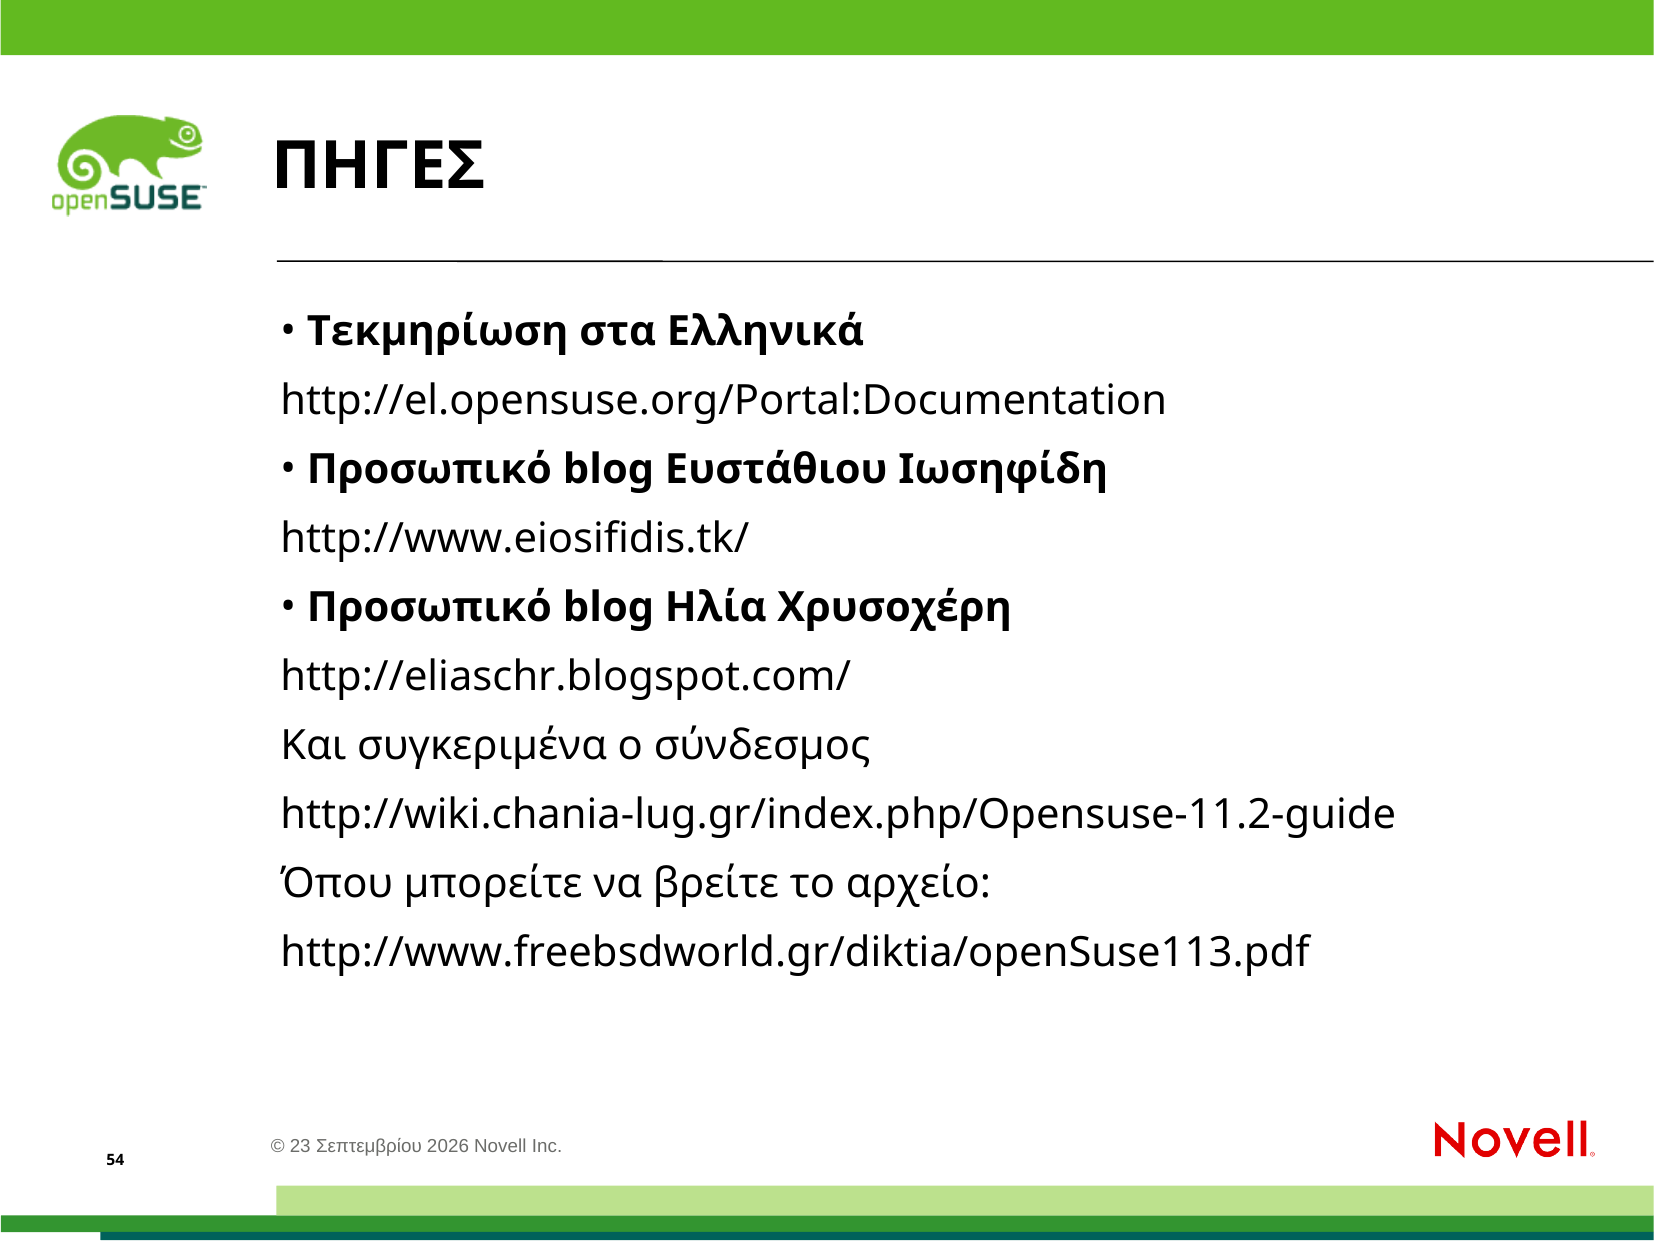

# ΠΗΓΕΣ
 Τεκμηρίωση στα Ελληνικά
http://el.opensuse.org/Portal:Documentation
 Προσωπικό blog Ευστάθιου Ιωσηφίδη
http://www.eiosifidis.tk/
 Προσωπικό blog Ηλία Χρυσοχέρη
http://eliaschr.blogspot.com/
Και συγκεριμένα ο σύνδεσμος
http://wiki.chania-lug.gr/index.php/Opensuse-11.2-guide
Όπου μπορείτε να βρείτε το αρχείο:
http://www.freebsdworld.gr/diktia/openSuse113.pdf